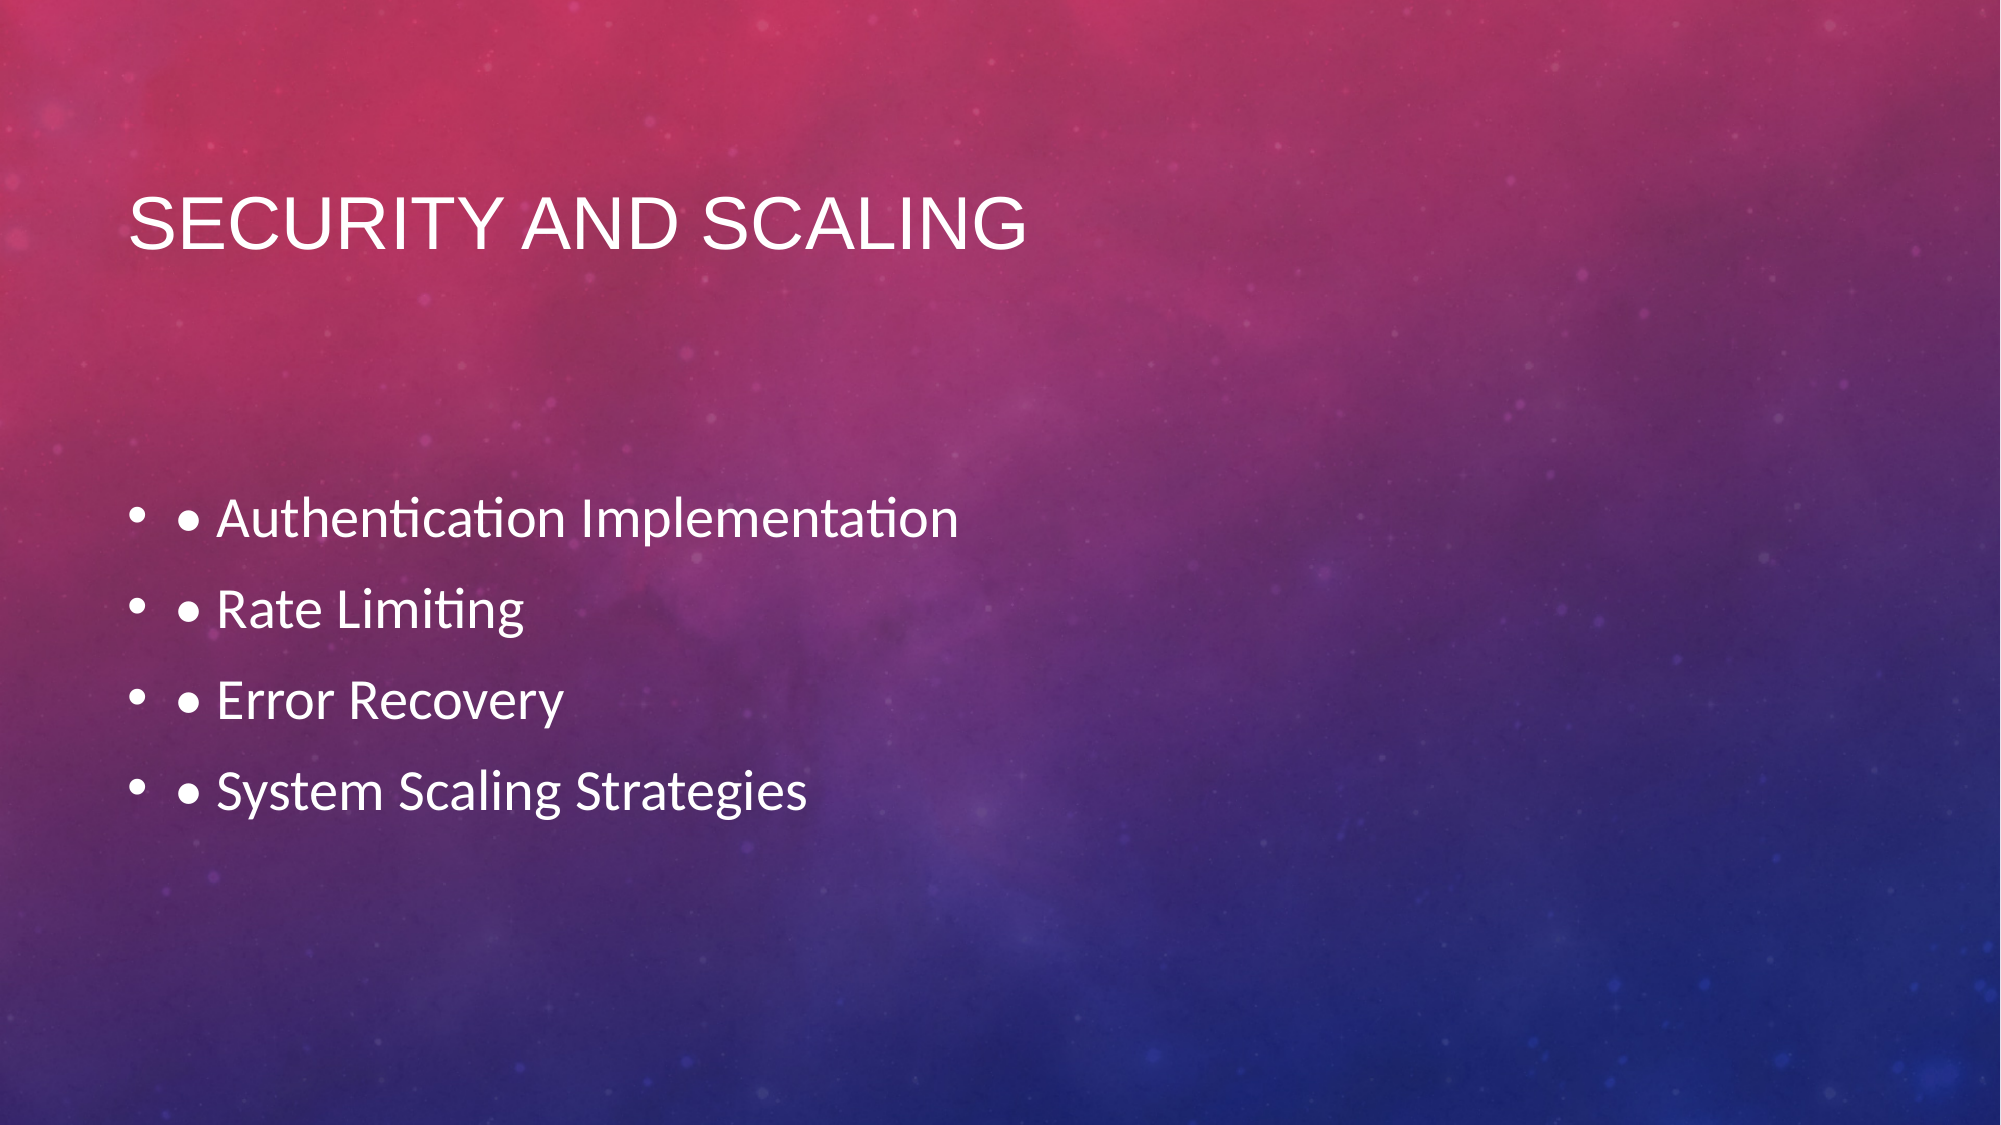

# Security and Scaling
• Authentication Implementation
• Rate Limiting
• Error Recovery
• System Scaling Strategies